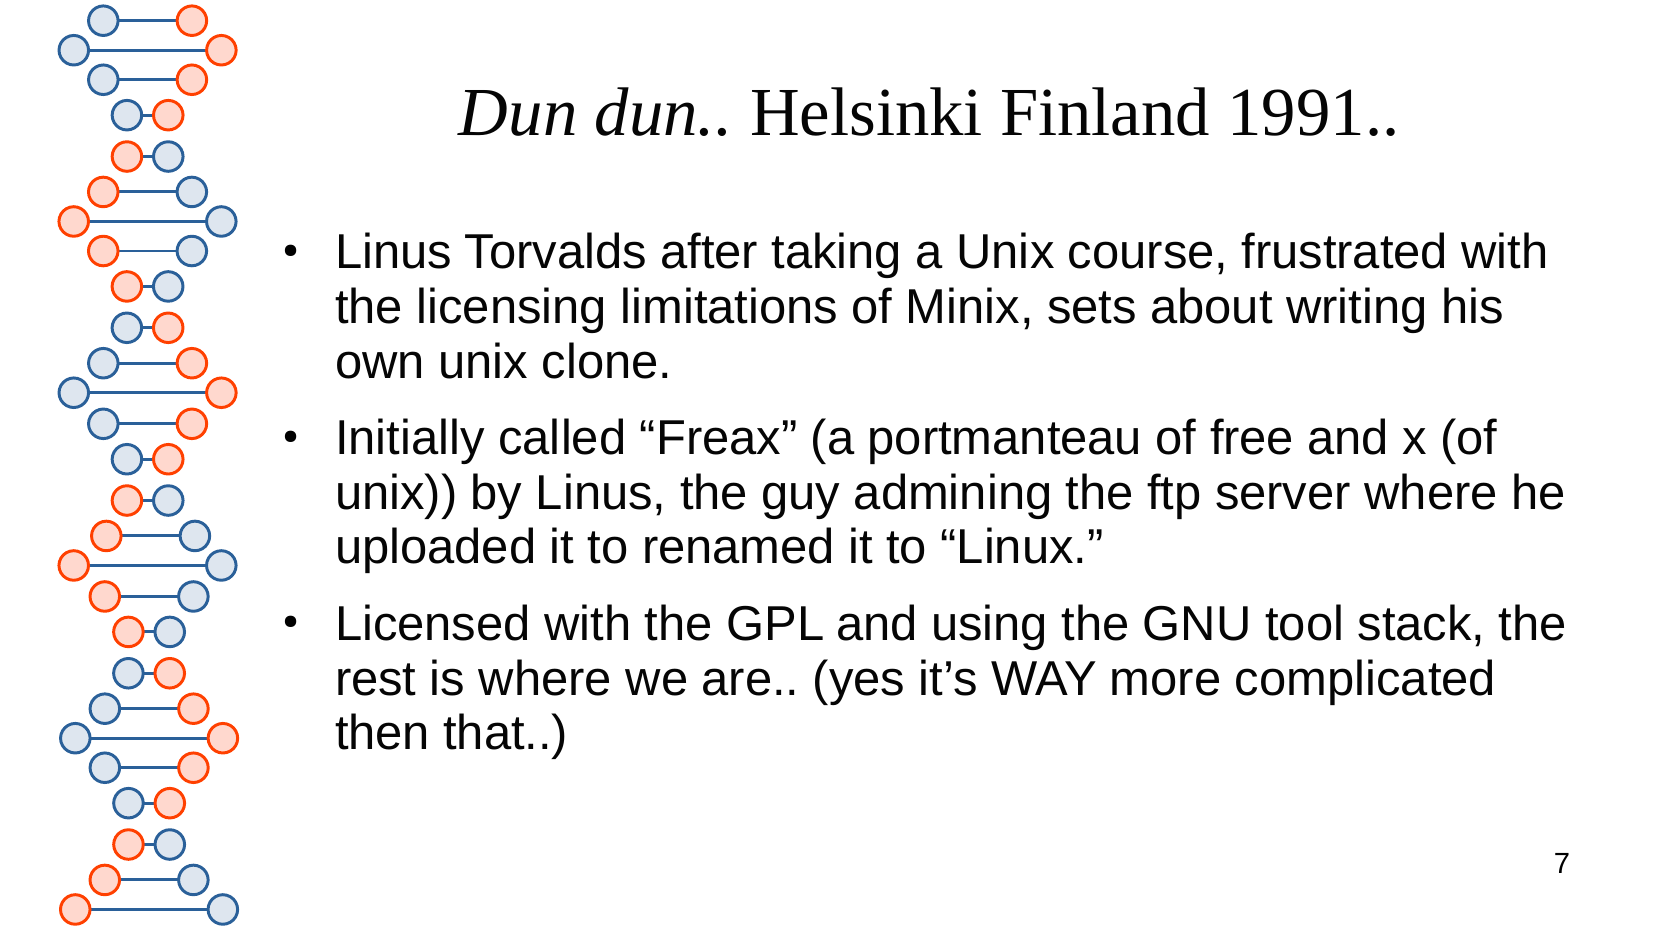

# Dun dun.. Helsinki Finland 1991..
Linus Torvalds after taking a Unix course, frustrated with the licensing limitations of Minix, sets about writing his own unix clone.
Initially called “Freax” (a portmanteau of free and x (of unix)) by Linus, the guy admining the ftp server where he uploaded it to renamed it to “Linux.”
Licensed with the GPL and using the GNU tool stack, the rest is where we are.. (yes it’s WAY more complicated then that..)
7